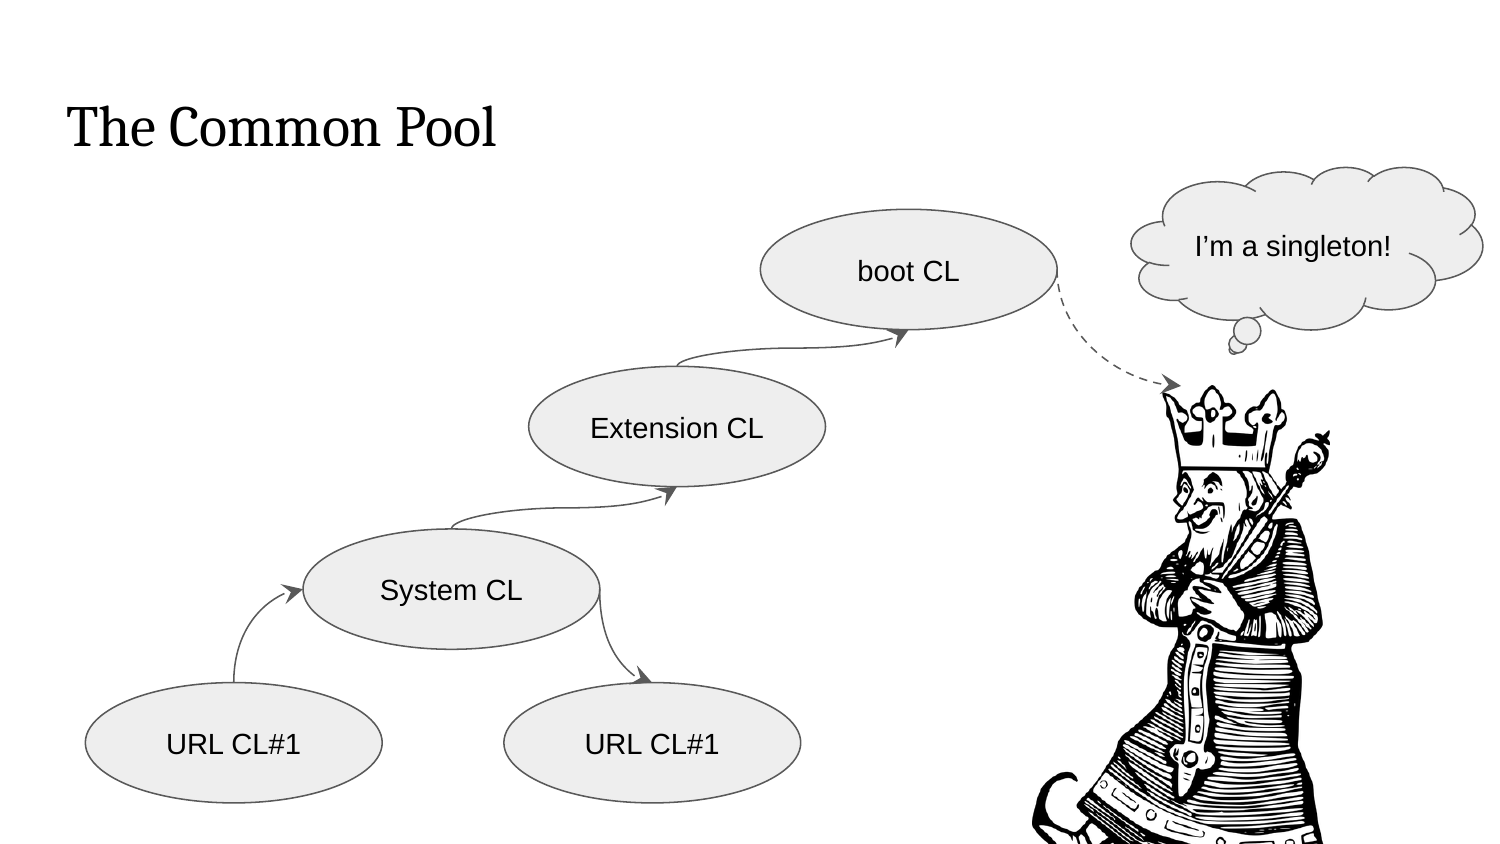

# The Common Pool
I’m a singleton!
boot CL
Extension CL
System CL
URL CL#1
URL CL#1